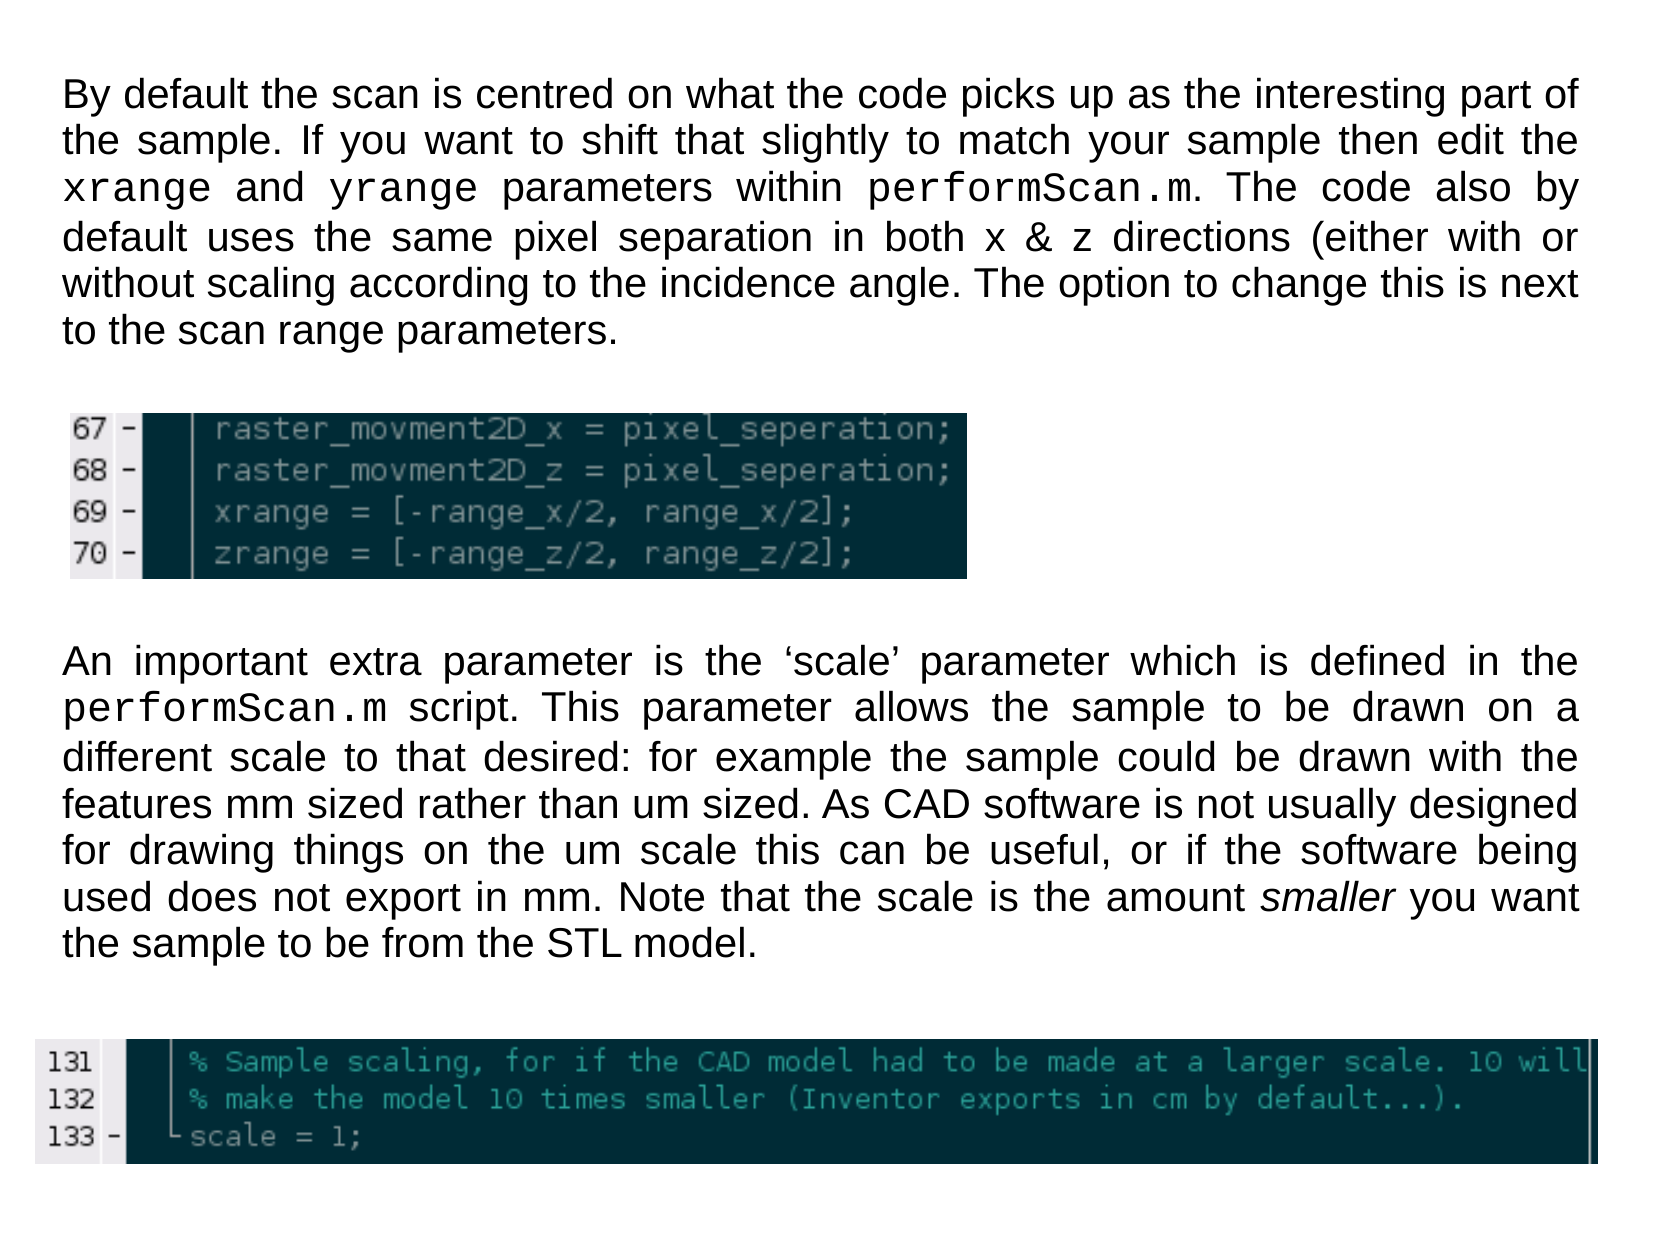

By default the scan is centred on what the code picks up as the interesting part of the sample. If you want to shift that slightly to match your sample then edit the xrange and yrange parameters within performScan.m. The code also by default uses the same pixel separation in both x & z directions (either with or without scaling according to the incidence angle. The option to change this is next to the scan range parameters.
An important extra parameter is the ‘scale’ parameter which is defined in the performScan.m script. This parameter allows the sample to be drawn on a different scale to that desired: for example the sample could be drawn with the features mm sized rather than um sized. As CAD software is not usually designed for drawing things on the um scale this can be useful, or if the software being used does not export in mm. Note that the scale is the amount smaller you want the sample to be from the STL model.